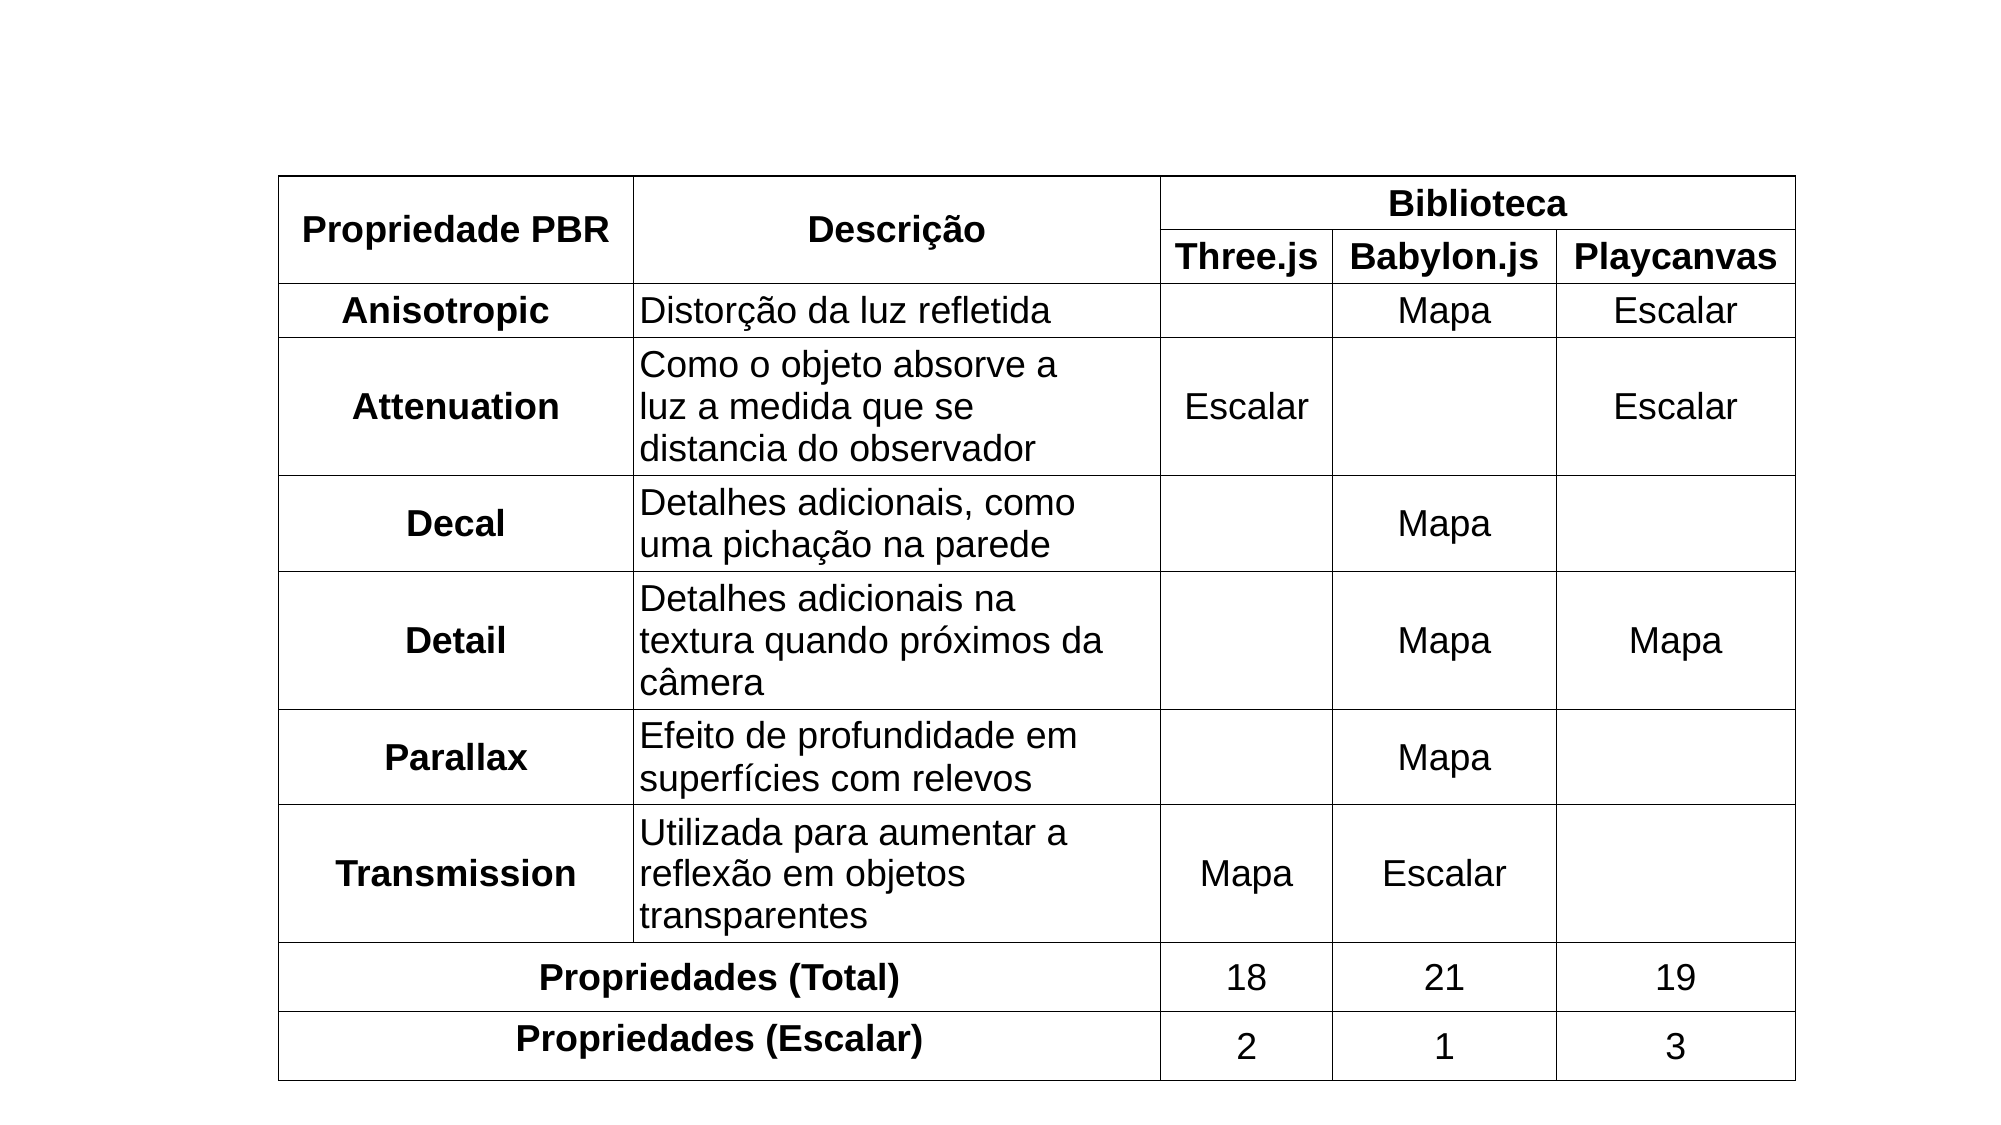

| Propriedade PBR | Descrição | Biblioteca | | |
| --- | --- | --- | --- | --- |
| | | Three.js | Babylon.js | Playcanvas |
| Anisotropic | Distorção da luz refletida | | Mapa | Escalar |
| Attenuation | Como o objeto absorve a luz a medida que se distancia do observador | Escalar | | Escalar |
| Decal | Detalhes adicionais, como uma pichação na parede | | Mapa | |
| Detail | Detalhes adicionais na textura quando próximos da câmera | | Mapa | Mapa |
| Parallax | Efeito de profundidade em superfícies com relevos | | Mapa | |
| Transmission | Utilizada para aumentar a reflexão em objetos transparentes | Mapa | Escalar | |
| Propriedades (Total) | | 18 | 21 | 19 |
| Propriedades (Escalar) | | 2 | 1 | 3 |